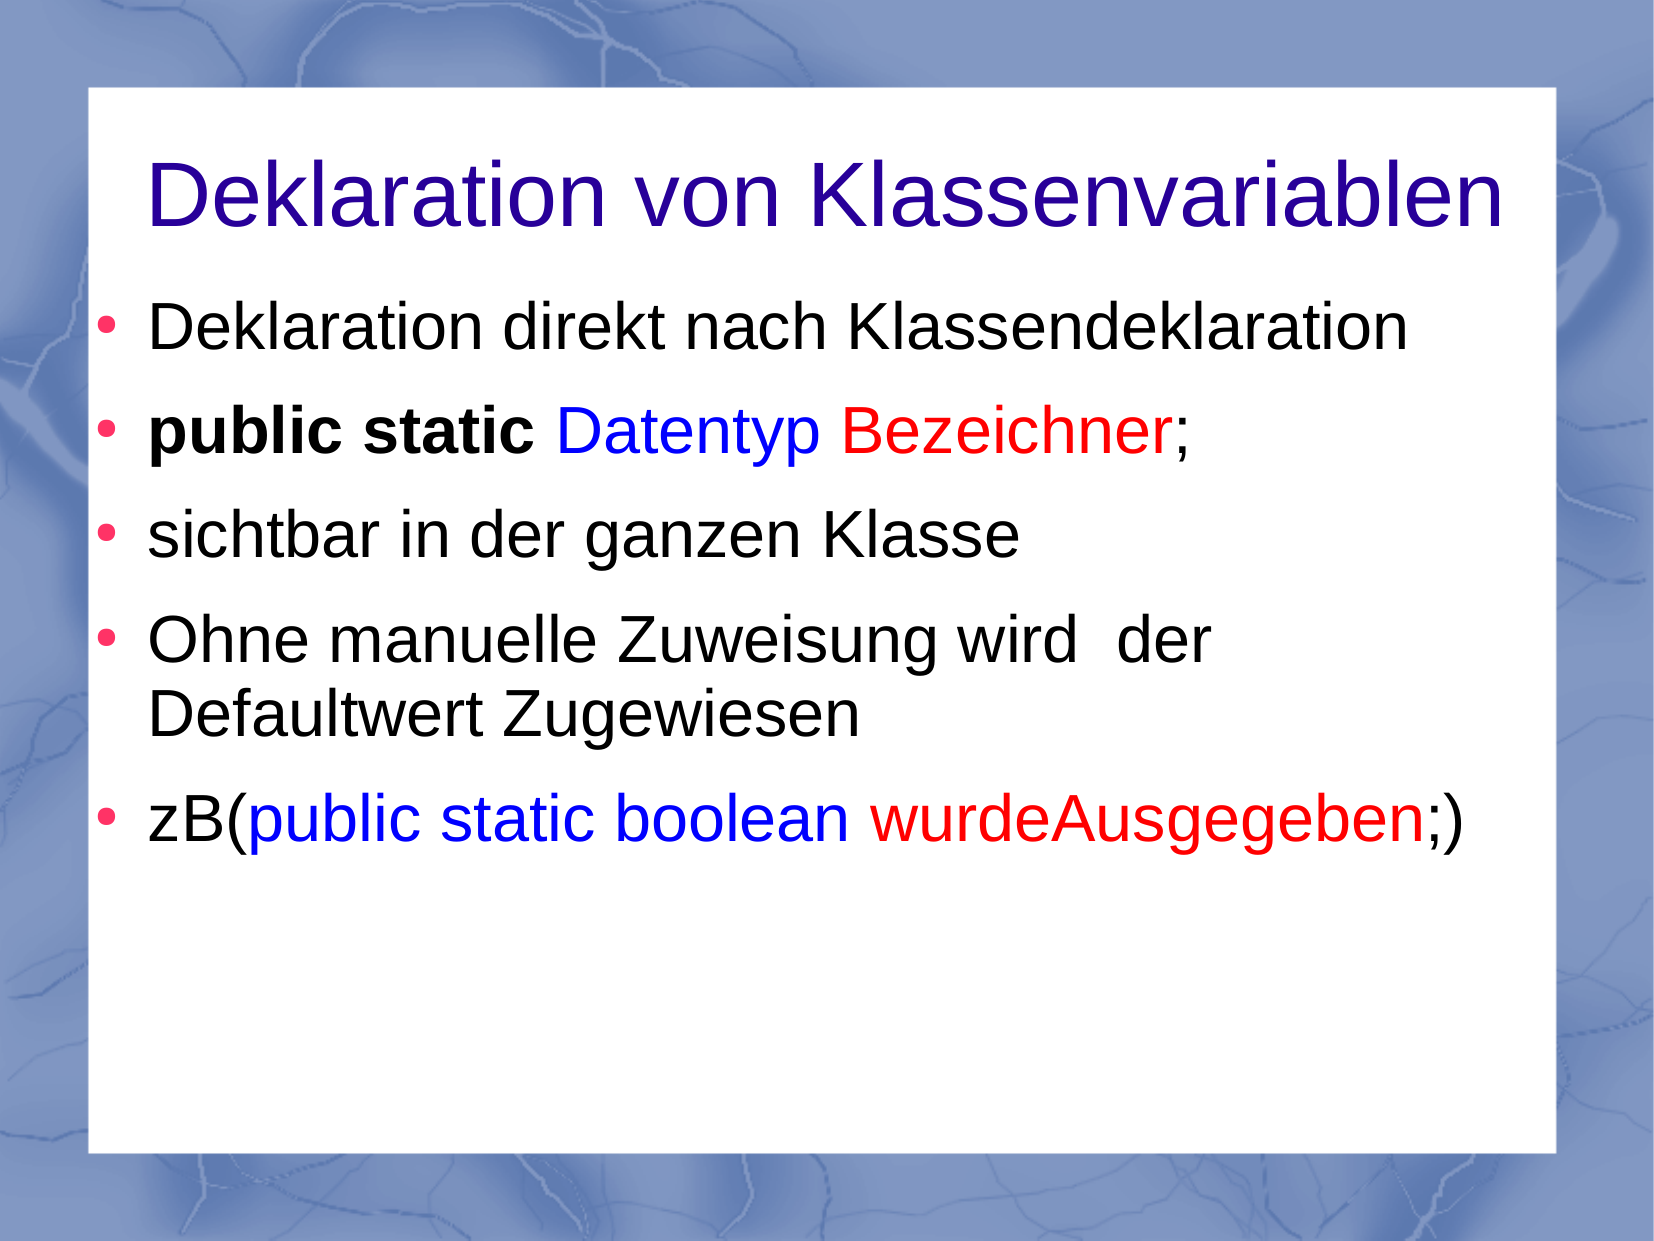

# Deklaration von Klassenvariablen
Deklaration direkt nach Klassendeklaration
public static Datentyp Bezeichner;
sichtbar in der ganzen Klasse
Ohne manuelle Zuweisung wird der Defaultwert Zugewiesen
zB(public static boolean wurdeAusgegeben;)